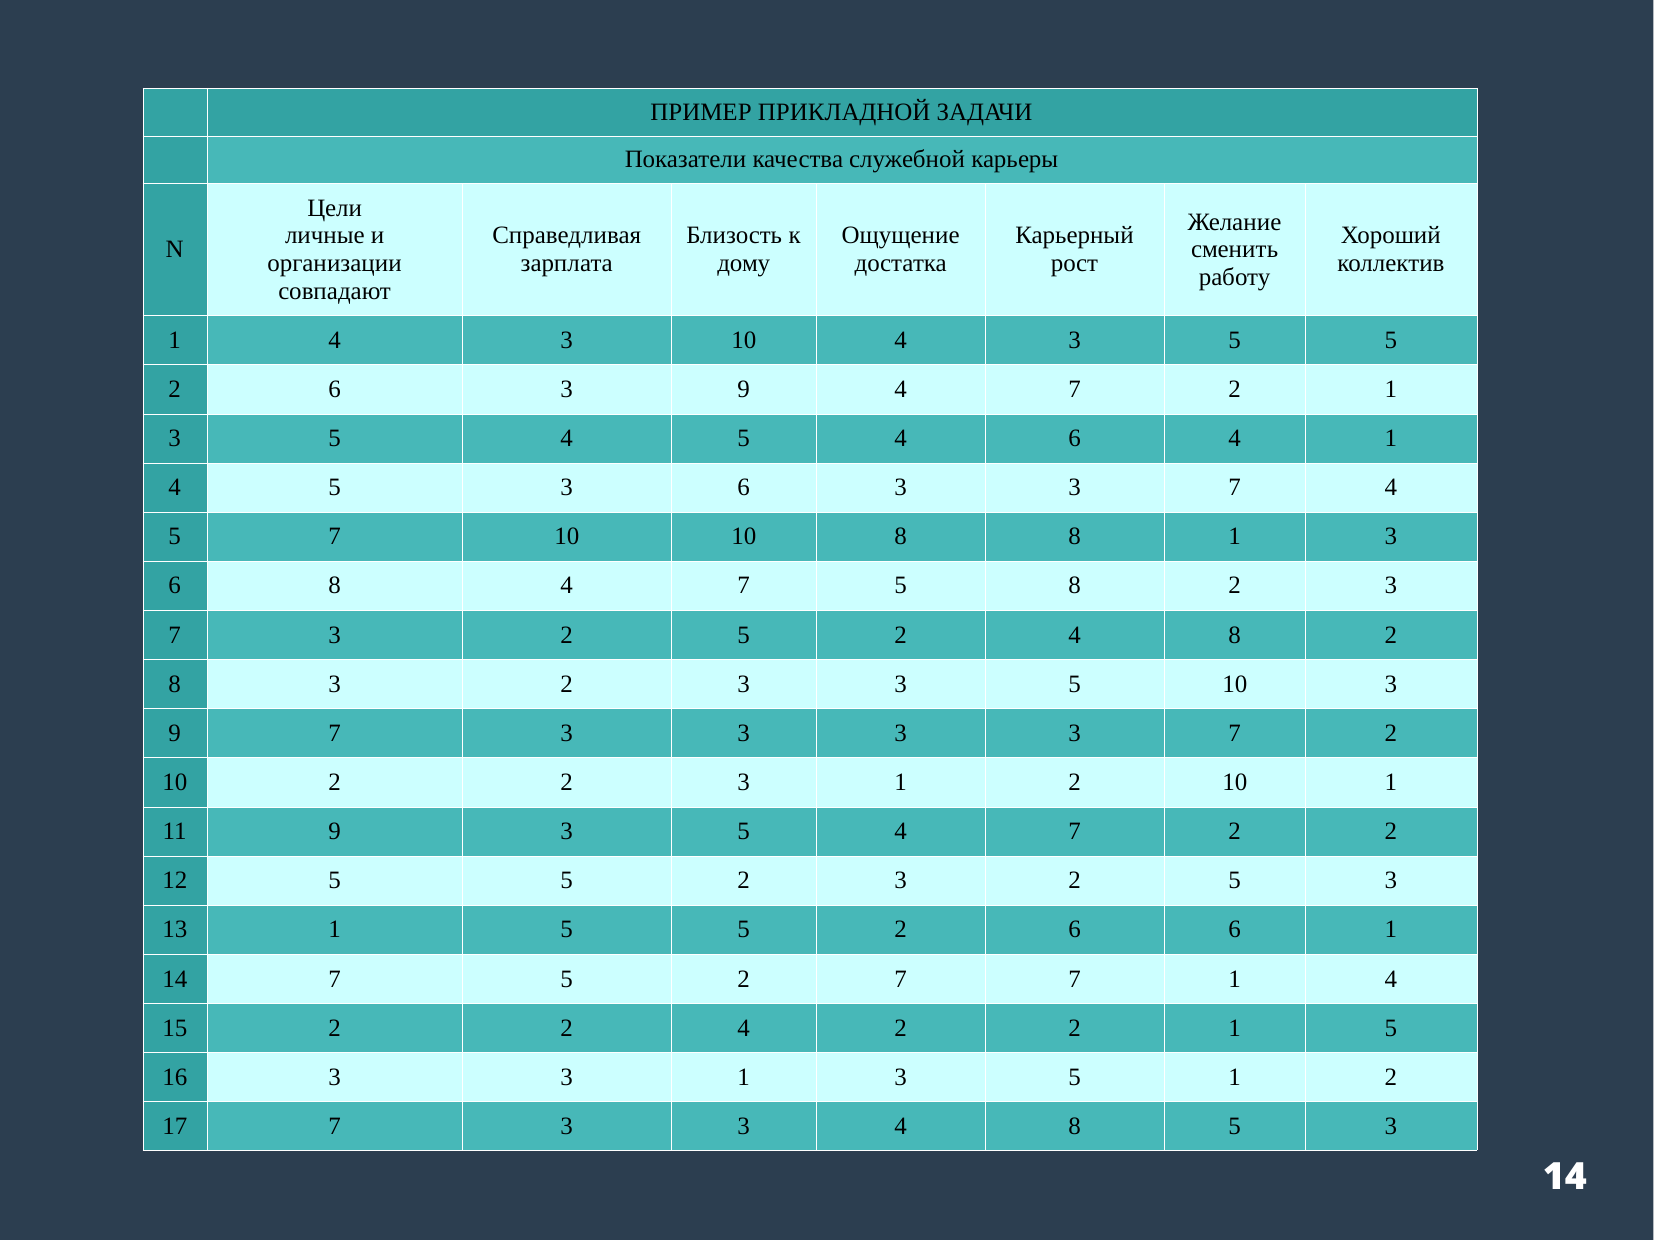

# Пример прикладной программы
| | ПРИМЕР ПРИКЛАДНОЙ ЗАДАЧИ | | | | | | |
| --- | --- | --- | --- | --- | --- | --- | --- |
| | Показатели качества служебной карьеры | | | | | | |
| N | Цели личные и организации совпадают | Справедливая зарплата | Близость к дому | Ощущение достатка | Карьерный рост | Желание сменить работу | Хороший коллектив |
| 1 | 4 | 3 | 10 | 4 | 3 | 5 | 5 |
| 2 | 6 | 3 | 9 | 4 | 7 | 2 | 1 |
| 3 | 5 | 4 | 5 | 4 | 6 | 4 | 1 |
| 4 | 5 | 3 | 6 | 3 | 3 | 7 | 4 |
| 5 | 7 | 10 | 10 | 8 | 8 | 1 | 3 |
| 6 | 8 | 4 | 7 | 5 | 8 | 2 | 3 |
| 7 | 3 | 2 | 5 | 2 | 4 | 8 | 2 |
| 8 | 3 | 2 | 3 | 3 | 5 | 10 | 3 |
| 9 | 7 | 3 | 3 | 3 | 3 | 7 | 2 |
| 10 | 2 | 2 | 3 | 1 | 2 | 10 | 1 |
| 11 | 9 | 3 | 5 | 4 | 7 | 2 | 2 |
| 12 | 5 | 5 | 2 | 3 | 2 | 5 | 3 |
| 13 | 1 | 5 | 5 | 2 | 6 | 6 | 1 |
| 14 | 7 | 5 | 2 | 7 | 7 | 1 | 4 |
| 15 | 2 | 2 | 4 | 2 | 2 | 1 | 5 |
| 16 | 3 | 3 | 1 | 3 | 5 | 1 | 2 |
| 17 | 7 | 3 | 3 | 4 | 8 | 5 | 3 |
14